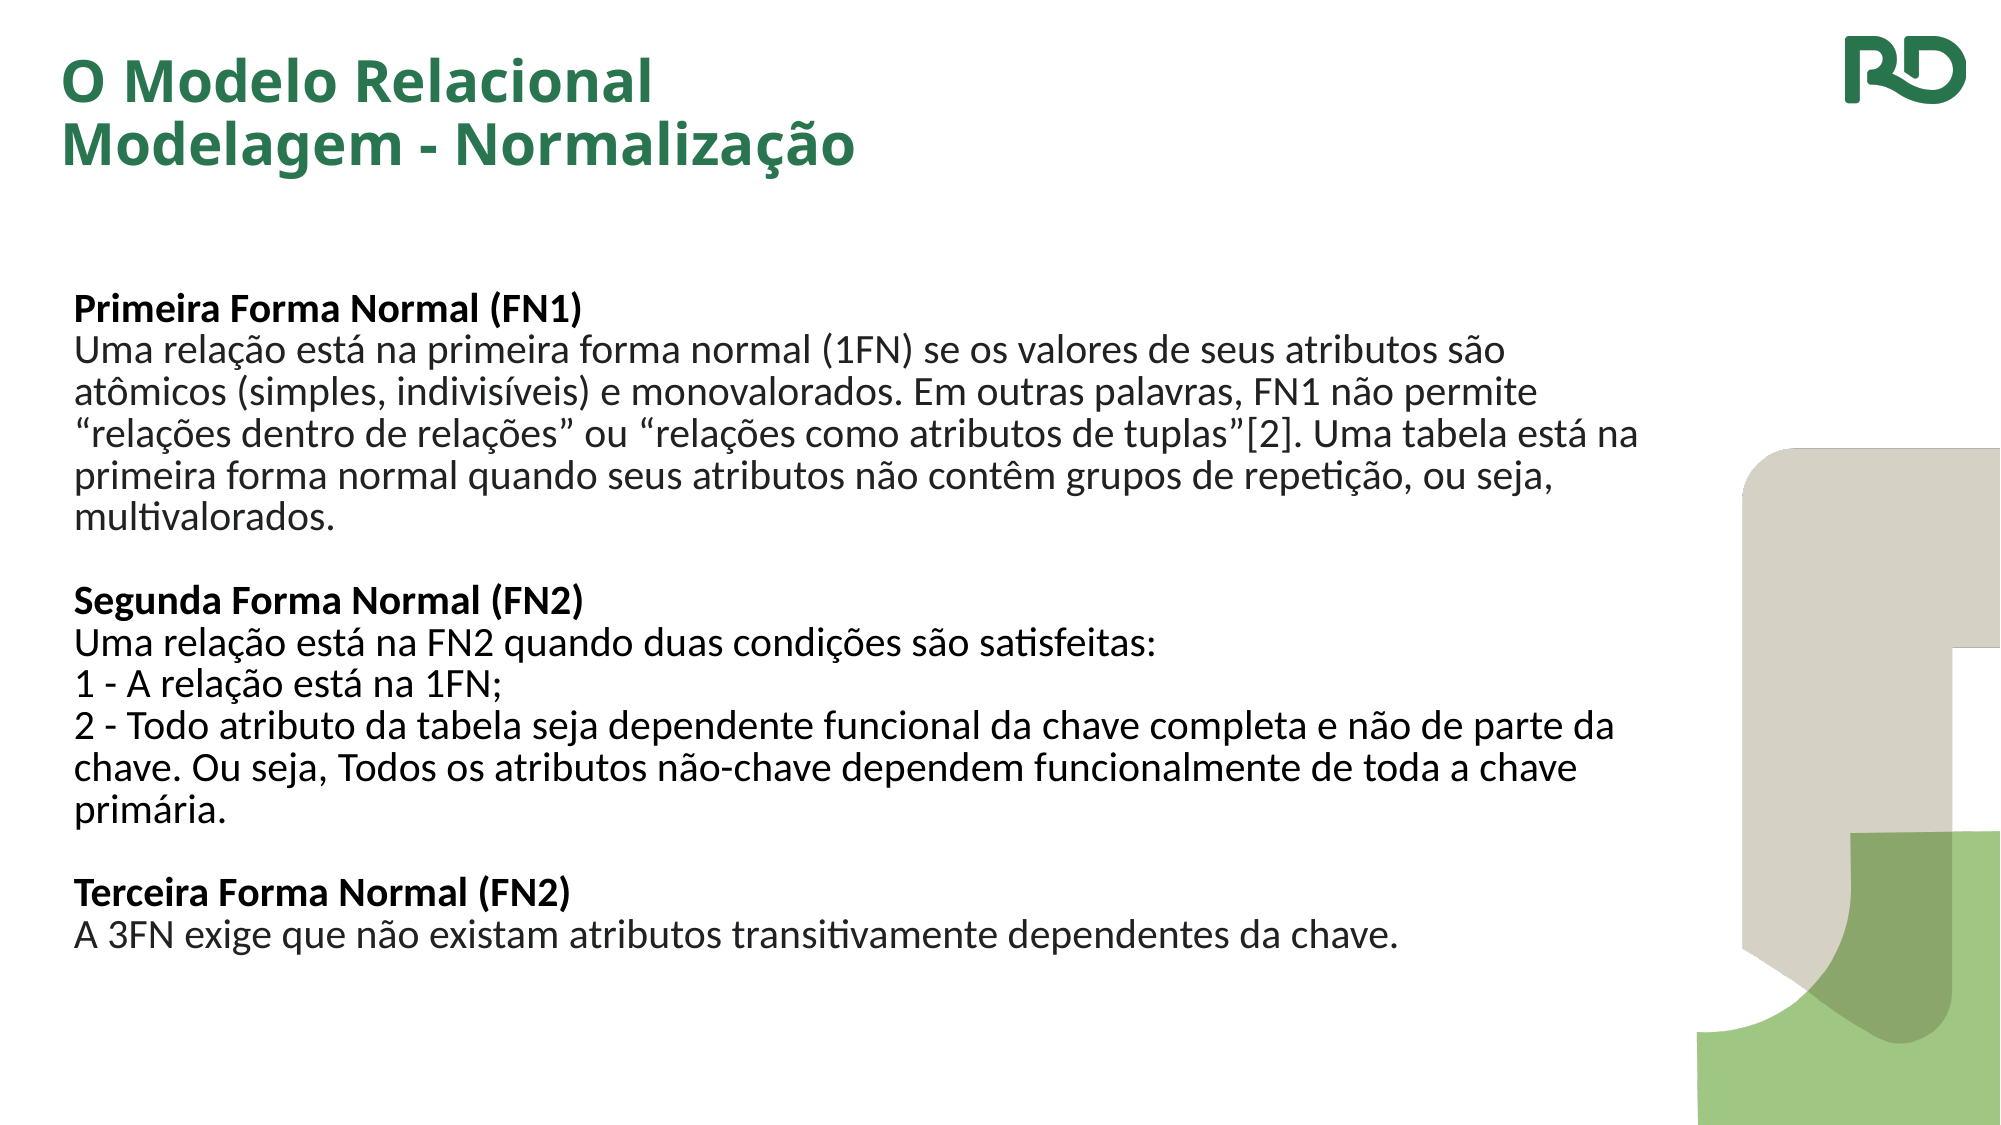

O Modelo Relacional
Modelagem - Normalização
Primeira Forma Normal (FN1)
Uma relação está na primeira forma normal (1FN) se os valores de seus atributos são atômicos (simples, indivisíveis) e monovalorados. Em outras palavras, FN1 não permite “relações dentro de relações” ou “relações como atributos de tuplas”[2]. Uma tabela está na primeira forma normal quando seus atributos não contêm grupos de repetição, ou seja, multivalorados.
Segunda Forma Normal (FN2)
Uma relação está na FN2 quando duas condições são satisfeitas:
1 - A relação está na 1FN;
2 - Todo atributo da tabela seja dependente funcional da chave completa e não de parte da chave. Ou seja, Todos os atributos não-chave dependem funcionalmente de toda a chave primária.
Terceira Forma Normal (FN2)
A 3FN exige que não existam atributos transitivamente dependentes da chave.